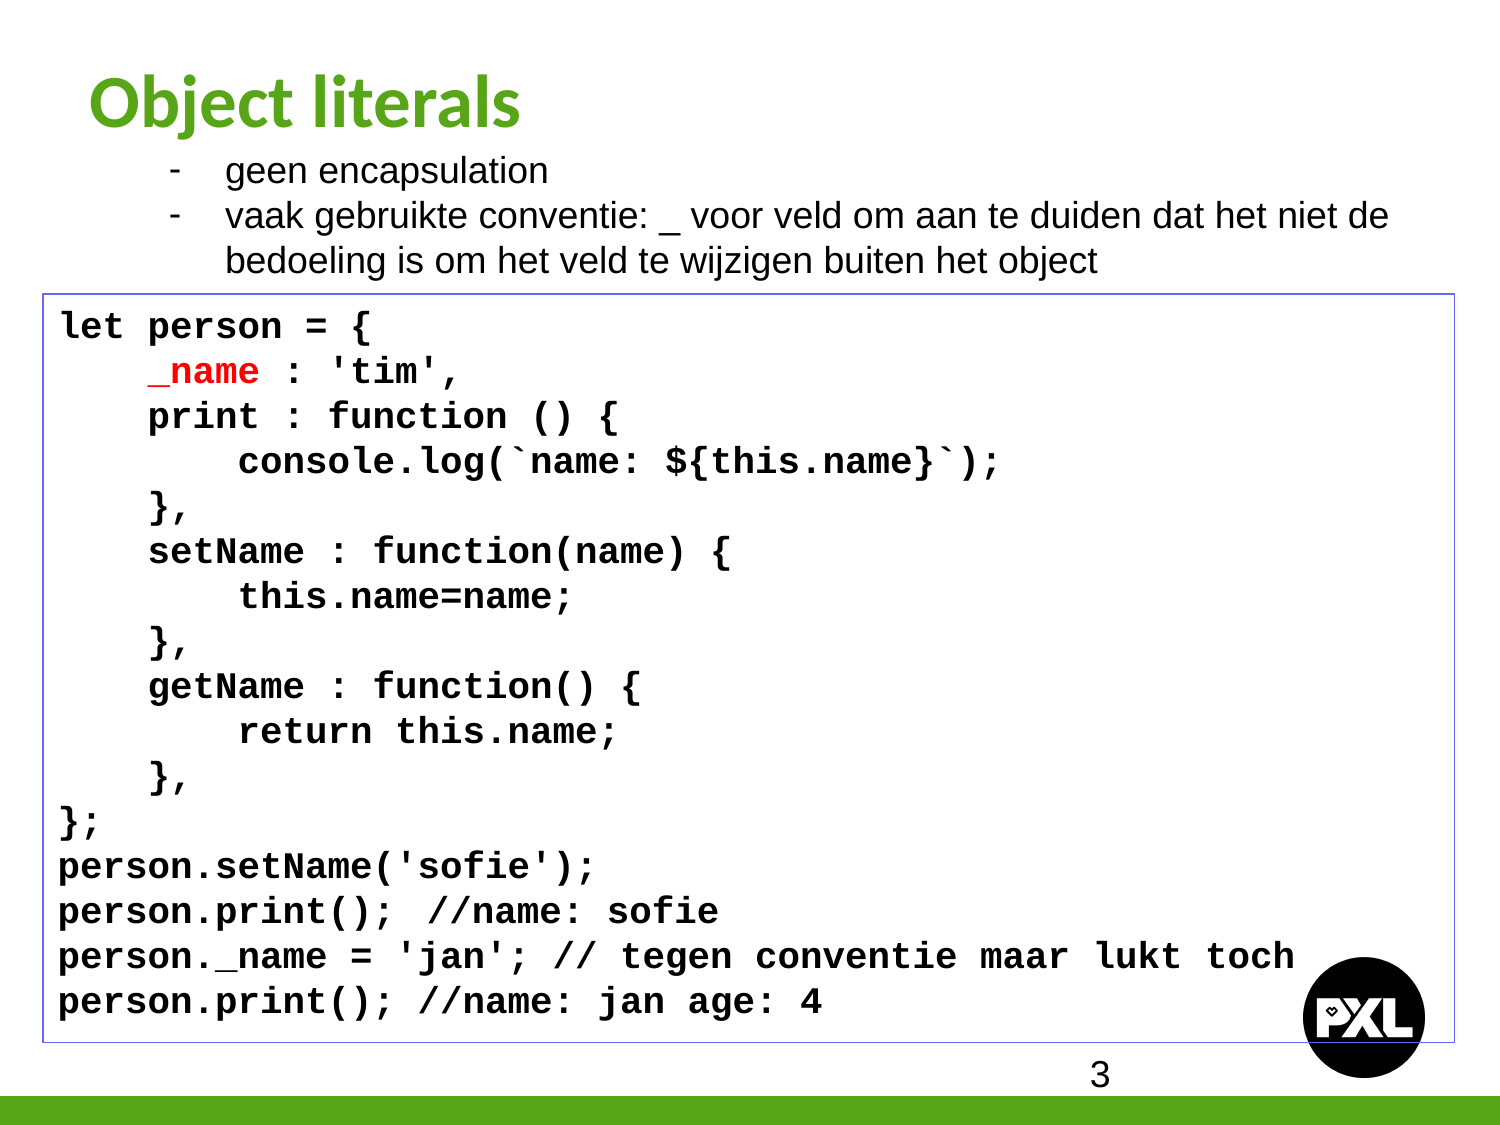

geen encapsulation
vaak gebruikte conventie: _ voor veld om aan te duiden dat het niet de bedoeling is om het veld te wijzigen buiten het object
Object literals
let person = {
 _name : 'tim',
 print : function () {
 console.log(`name: ${this.name}`);
 },
 setName : function(name) {
 this.name=name;
 },
 getName : function() {
 return this.name;
 },
};
person.setName('sofie');
person.print();	//name: sofie
person._name = 'jan'; // tegen conventie maar lukt toch
person.print(); //name: jan age: 4